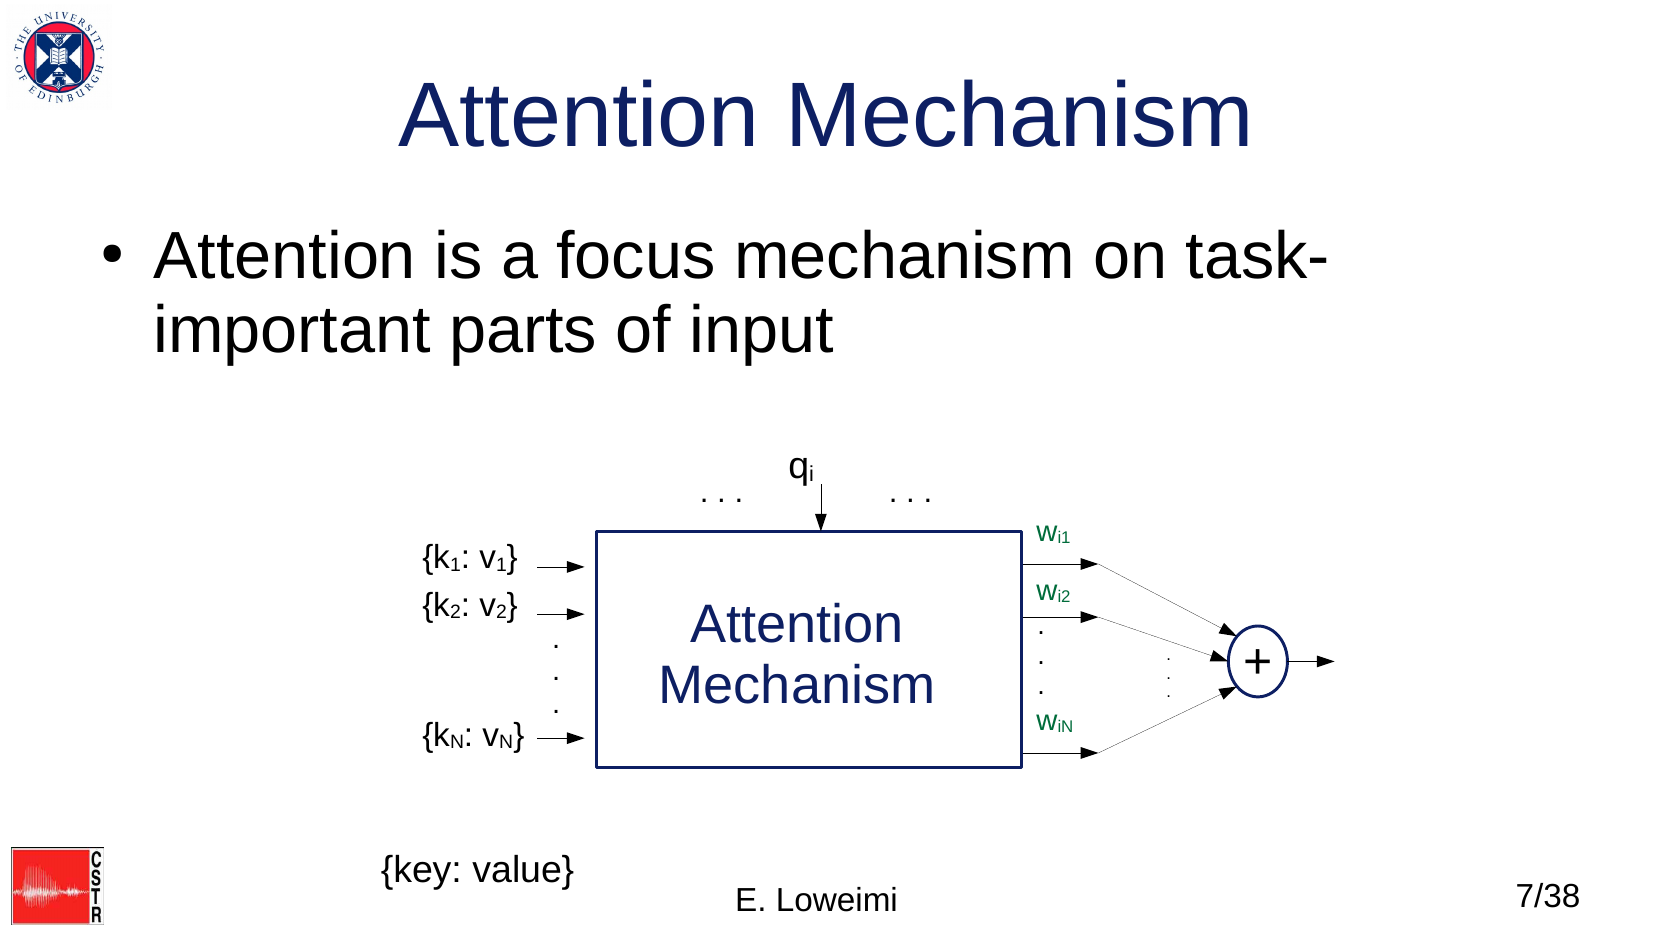

# Attention Mechanism
Attention is a focus mechanism on task-important parts of input
qi
. . .
. . .
wi1
{k1: v1}
wi2
{k2: v2}
Attention
Mechanism
.
.
.
.
.
.
+
.
.
.
wiN
{kN: vN}
{key: value}
 7/38
E. Loweimi